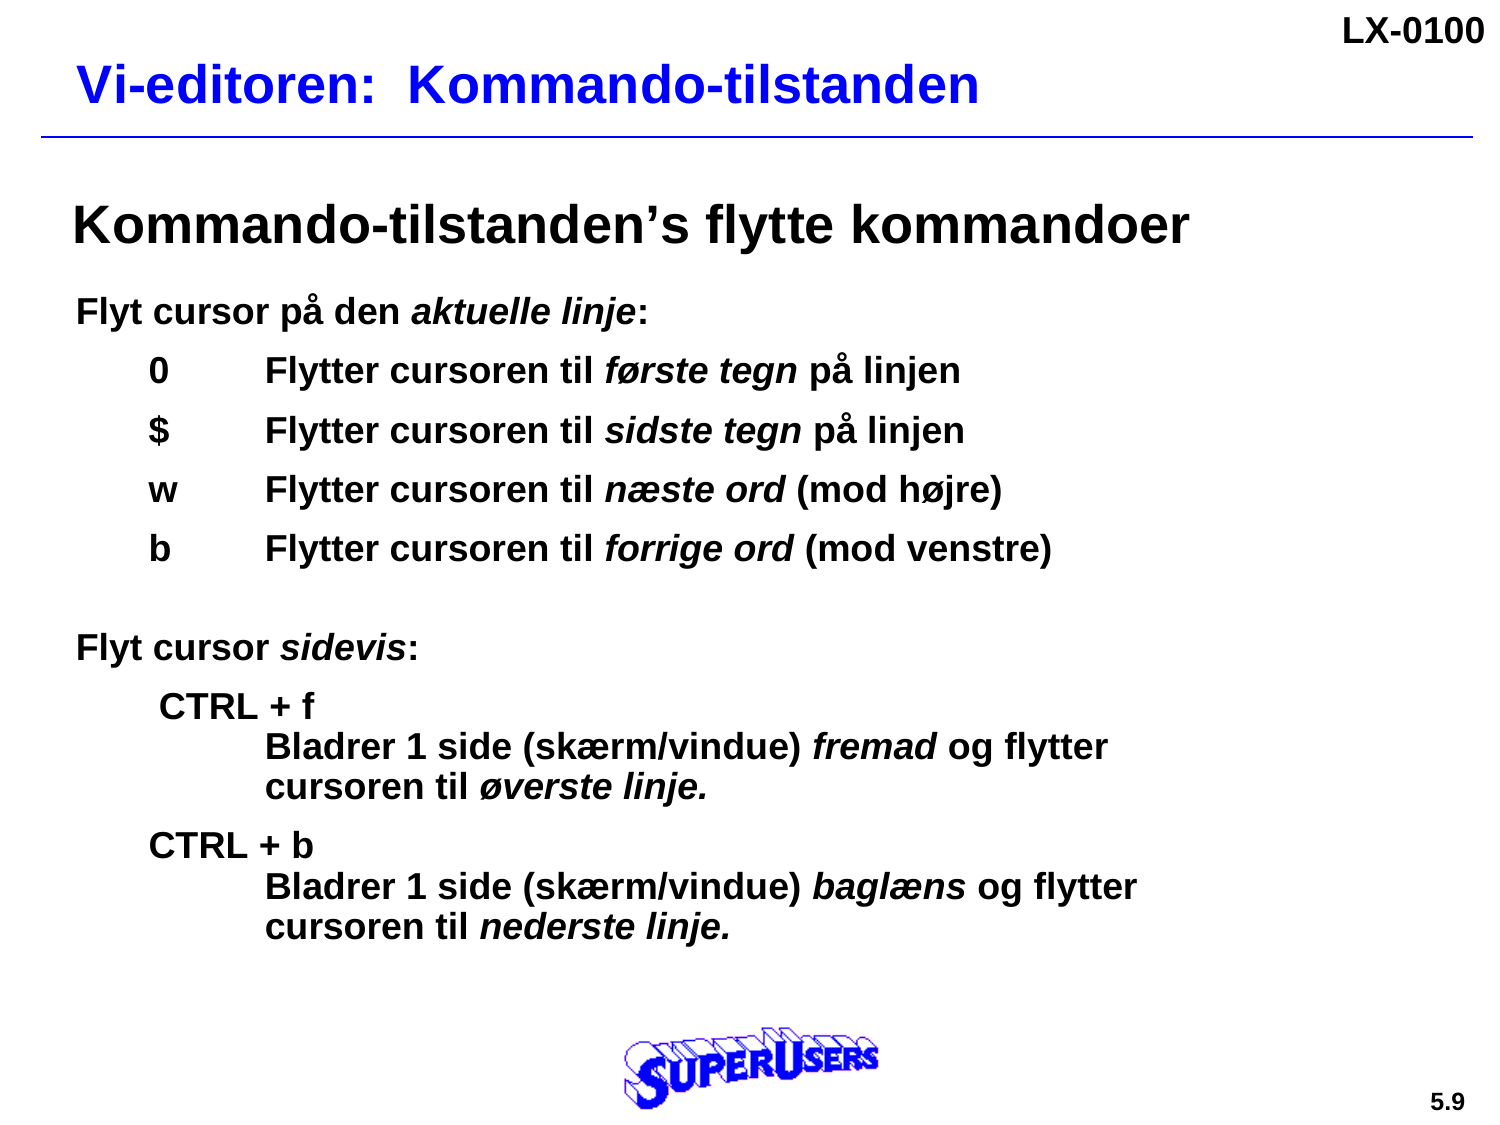

# Vi-editoren: Kommando-tilstanden
Kommando-tilstanden’s flytte kommandoer
Flyt cursor på den aktuelle linje:
 	0 	Flytter cursoren til første tegn på linjen
 	$ 	Flytter cursoren til sidste tegn på linjen
 	w 	Flytter cursoren til næste ord (mod højre)
 	b 	Flytter cursoren til forrige ord (mod venstre)
Flyt cursor sidevis:
 	 CTRL + f
		Bladrer 1 side (skærm/vindue) fremad og flytter 			cursoren til øverste linje.
 	CTRL + b
		Bladrer 1 side (skærm/vindue) baglæns og flytter
		cursoren til nederste linje.